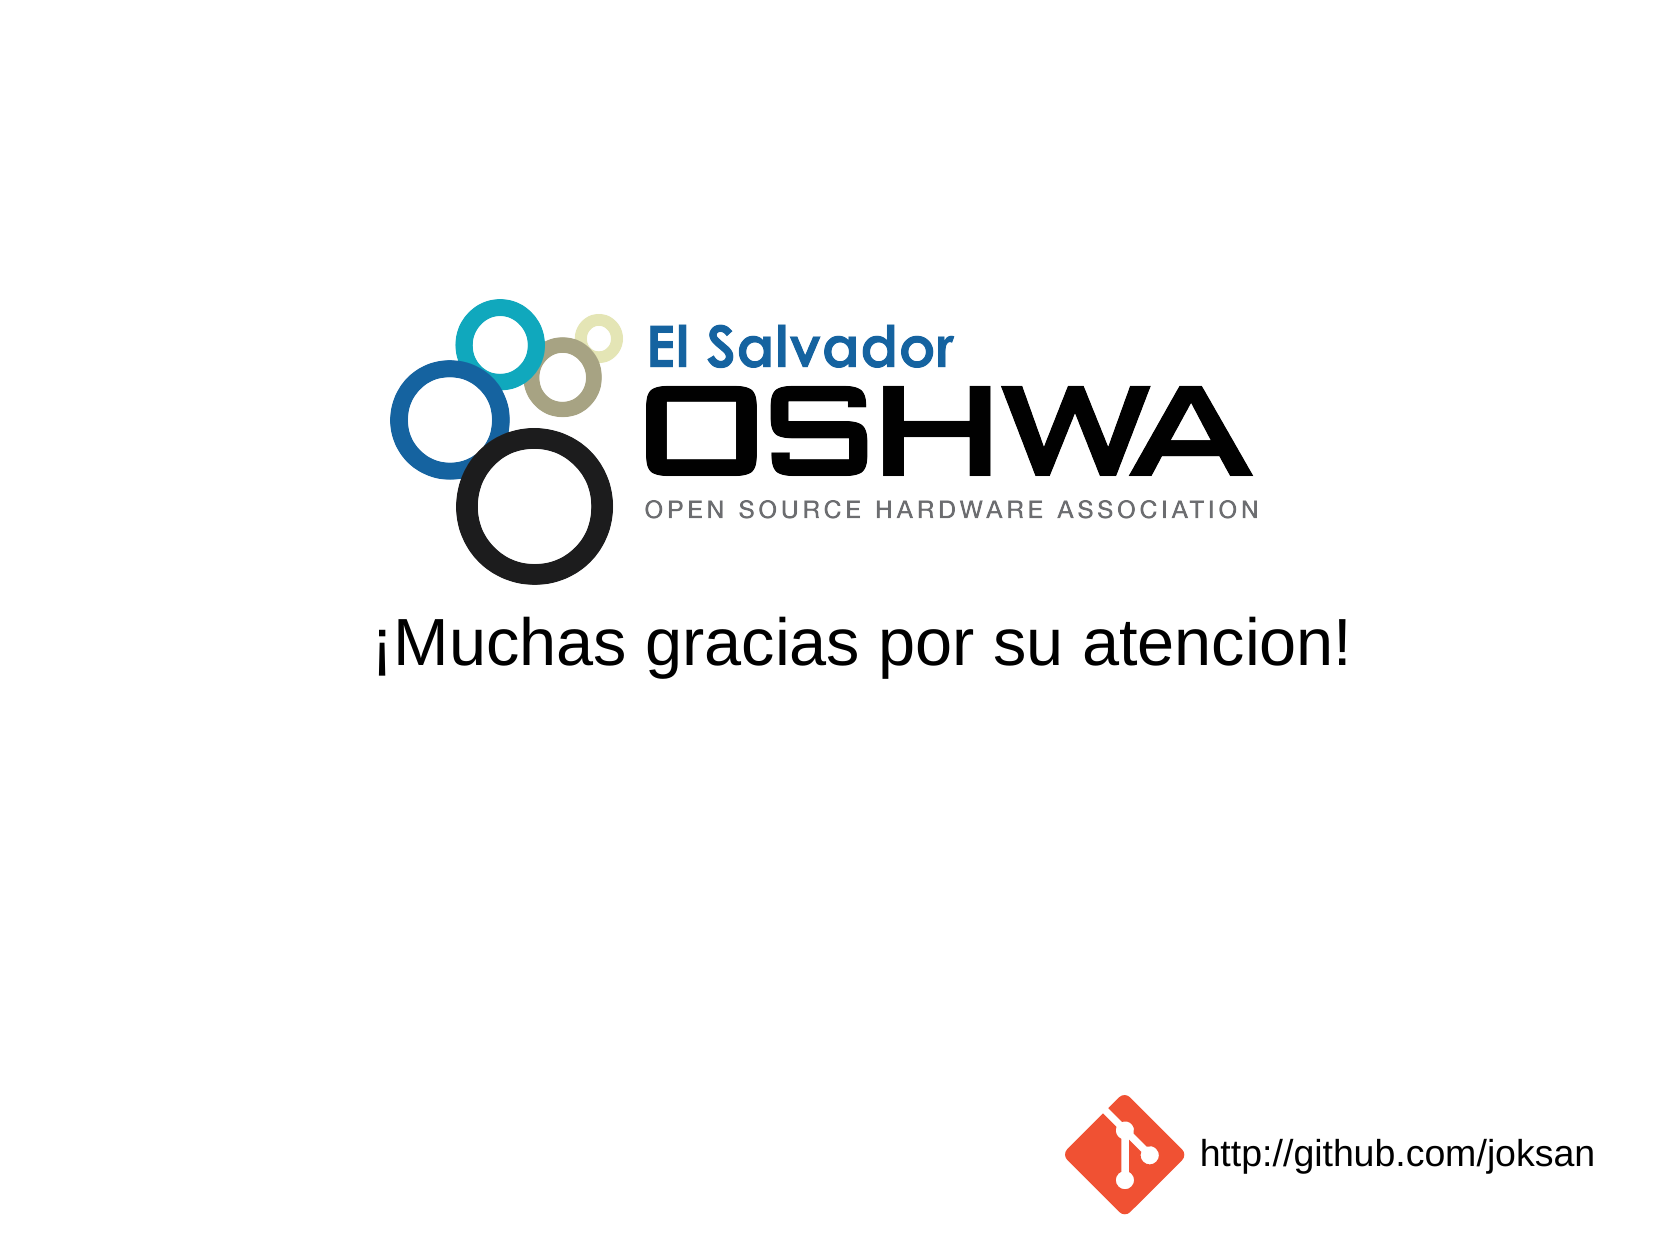

# ¡Muchas gracias por su atencion!
http://github.com/joksan